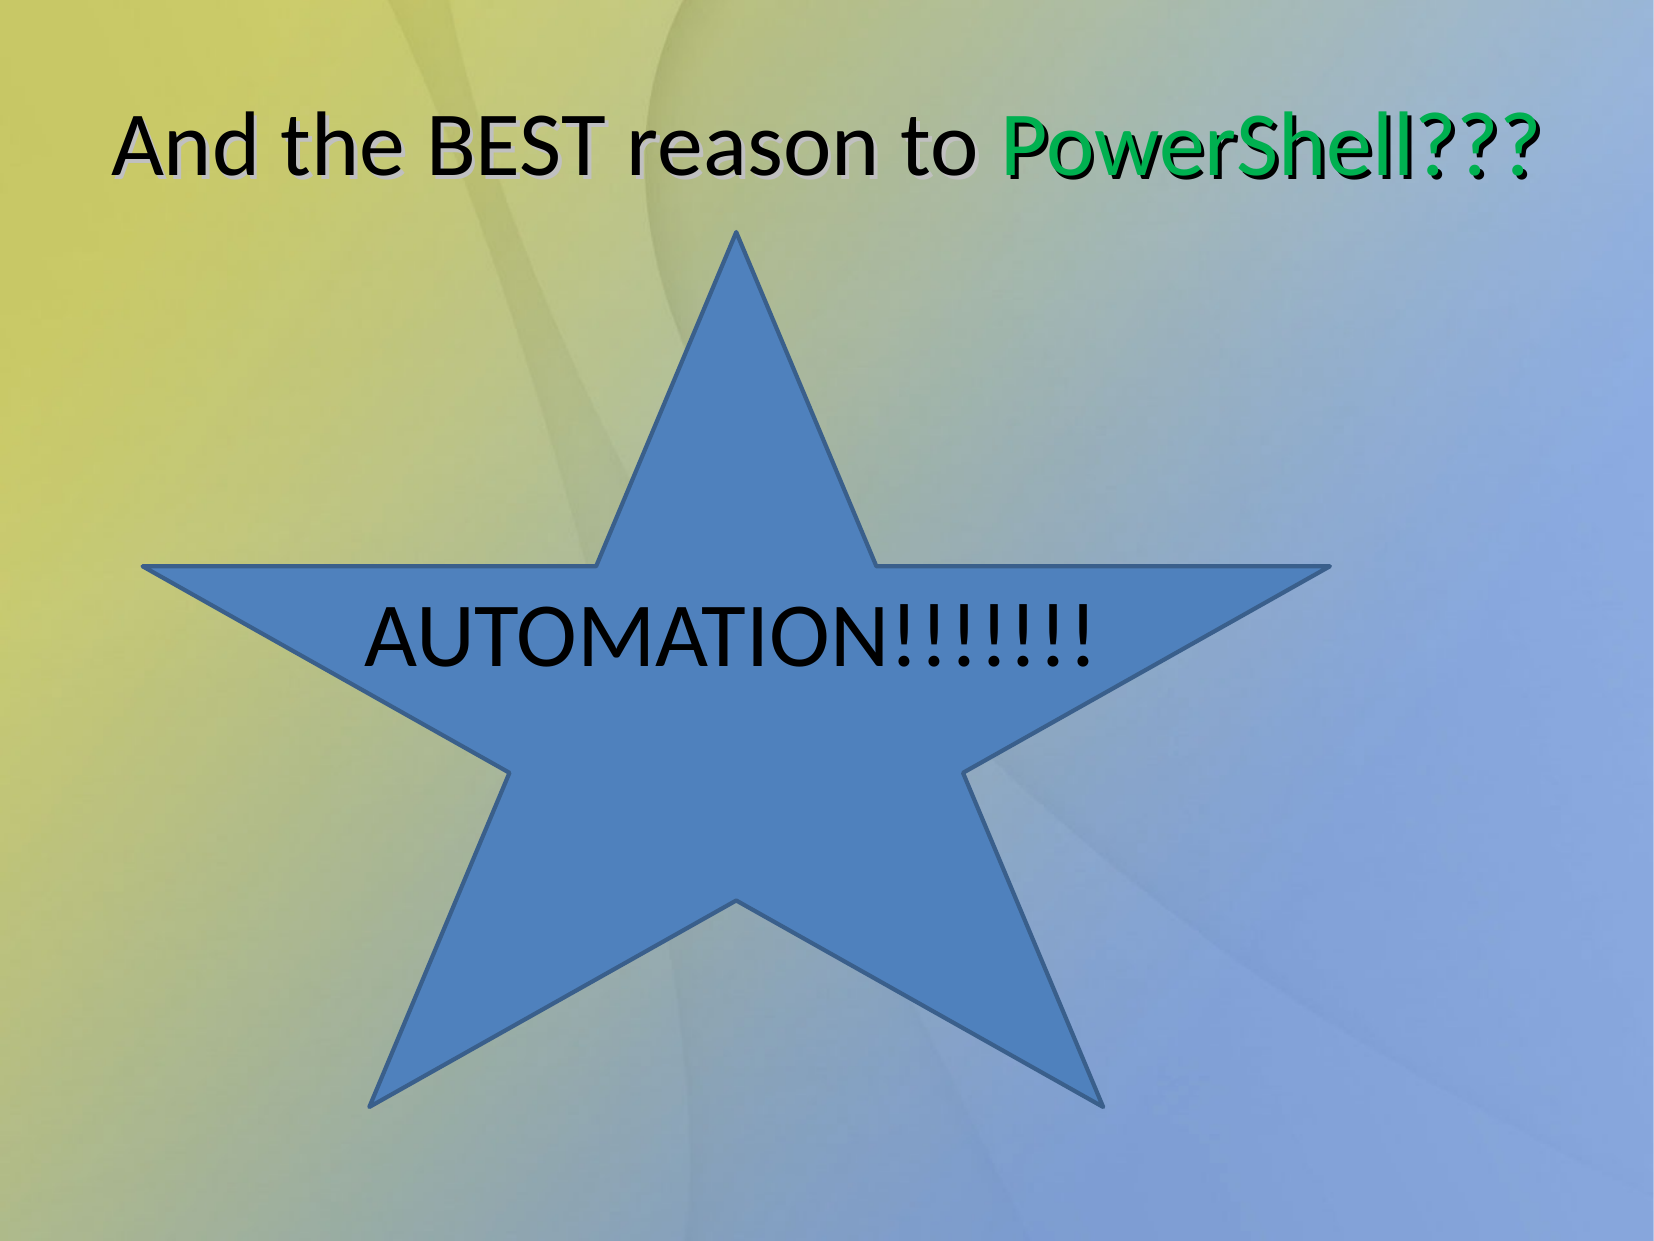

# And the BEST reason to PowerShell???
AUTOMATION!!!!!!!